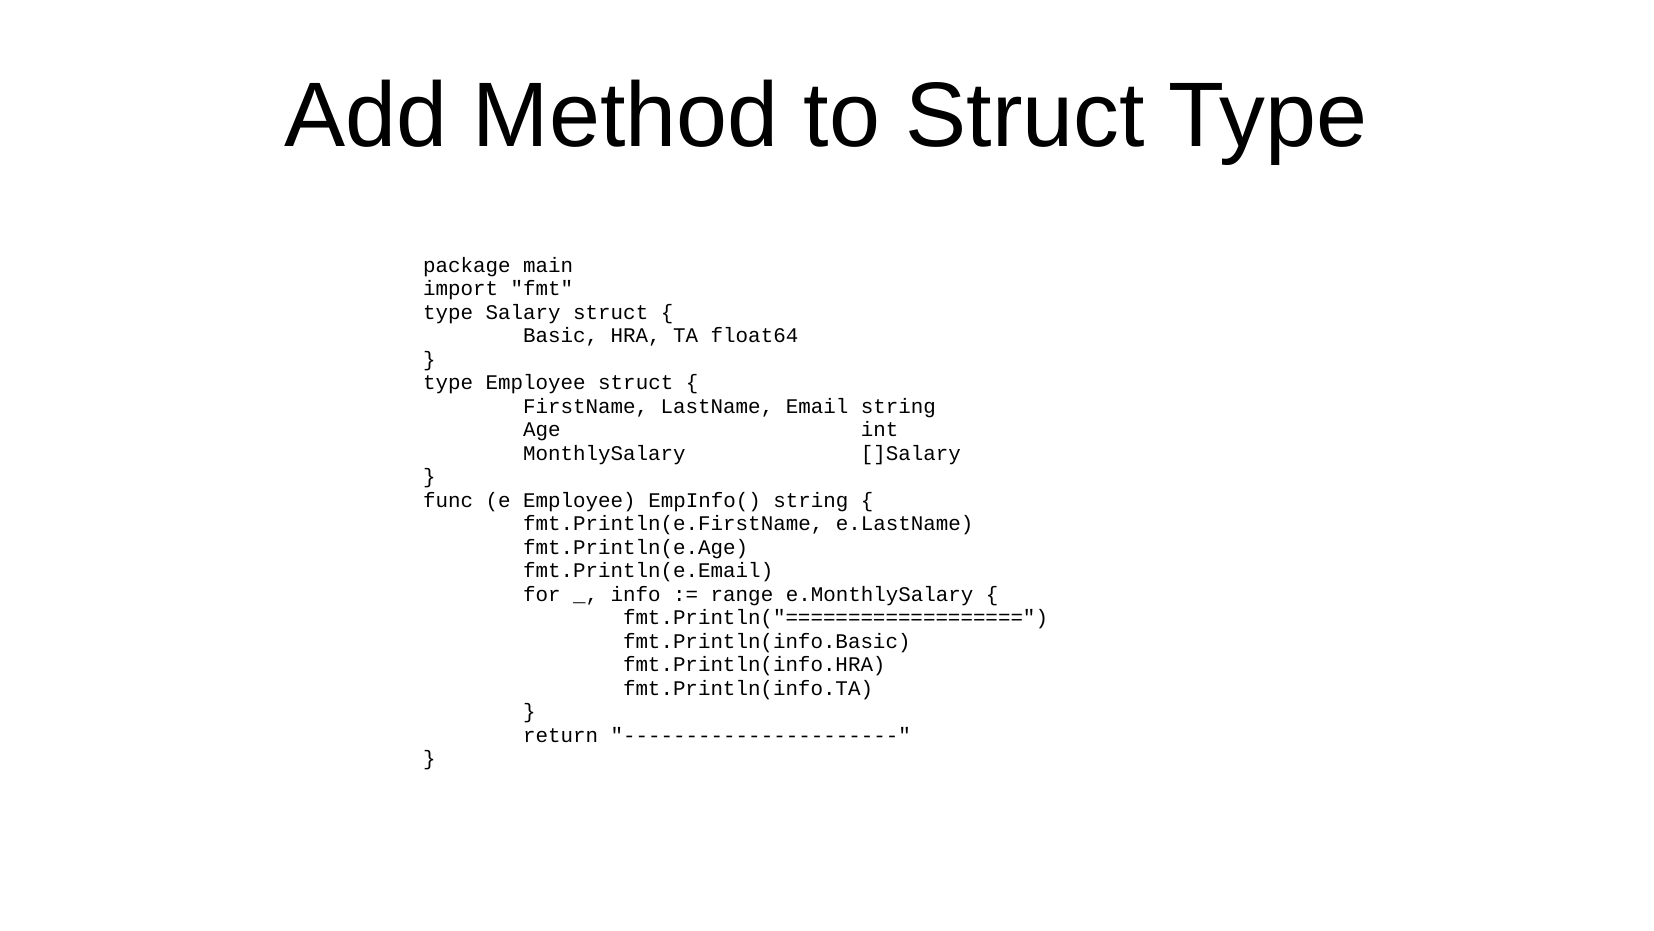

# Add Method to Struct Type
package main
import "fmt"
type Salary struct {
 Basic, HRA, TA float64
}
type Employee struct {
 FirstName, LastName, Email string
 Age int
 MonthlySalary []Salary
}
func (e Employee) EmpInfo() string {
 fmt.Println(e.FirstName, e.LastName)
 fmt.Println(e.Age)
 fmt.Println(e.Email)
 for _, info := range e.MonthlySalary {
 fmt.Println("===================")
 fmt.Println(info.Basic)
 fmt.Println(info.HRA)
 fmt.Println(info.TA)
 }
 return "----------------------"
}